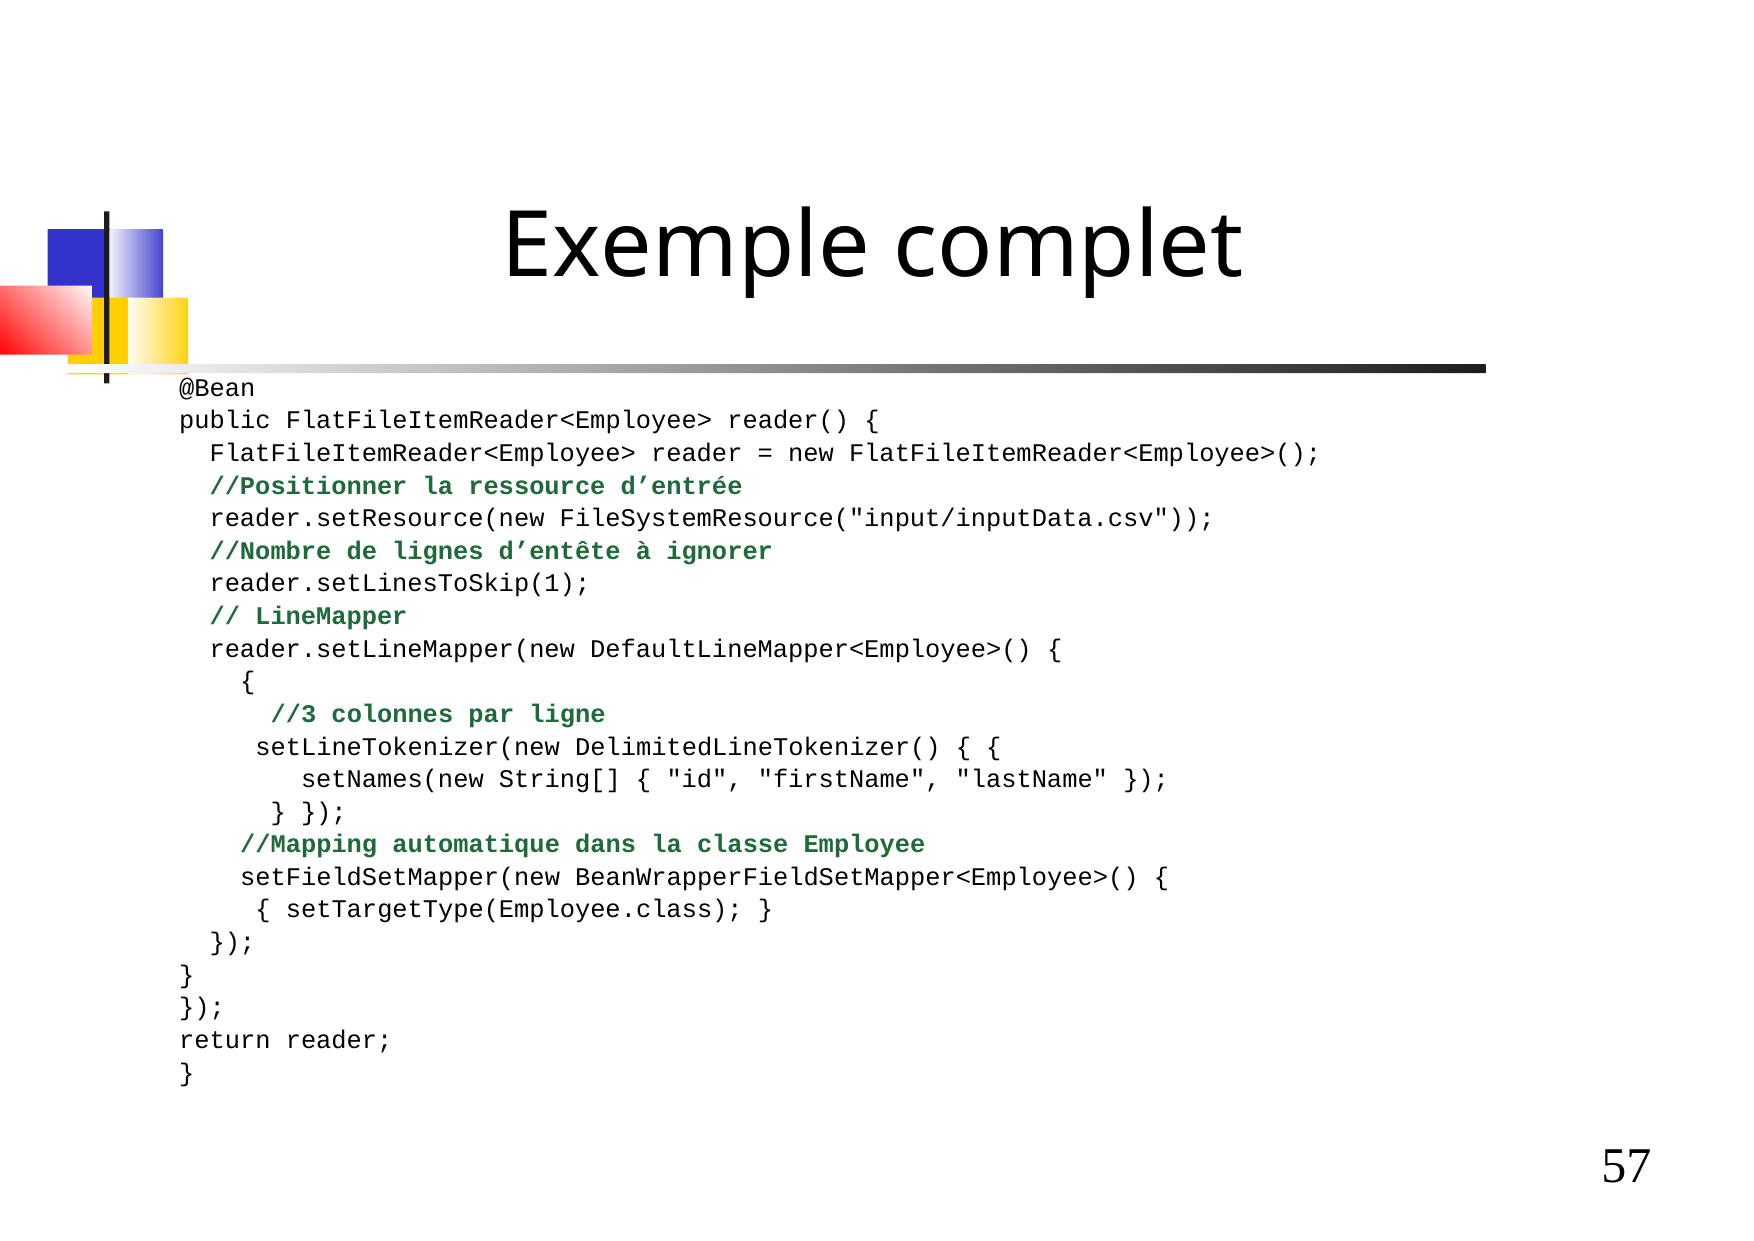

# Exemple complet
@Bean
public FlatFileItemReader<Employee> reader() {
 FlatFileItemReader<Employee> reader = new FlatFileItemReader<Employee>();
 //Positionner la ressource d’entrée
 reader.setResource(new FileSystemResource("input/inputData.csv"));
 //Nombre de lignes d’entête à ignorer
 reader.setLinesToSkip(1);
 // LineMapper
 reader.setLineMapper(new DefaultLineMapper<Employee>() {
 {
 //3 colonnes par ligne
 setLineTokenizer(new DelimitedLineTokenizer() { {
 setNames(new String[] { "id", "firstName", "lastName" });
 } });
 //Mapping automatique dans la classe Employee
 setFieldSetMapper(new BeanWrapperFieldSetMapper<Employee>() {
 { setTargetType(Employee.class); }
 });
}
});
return reader;
}